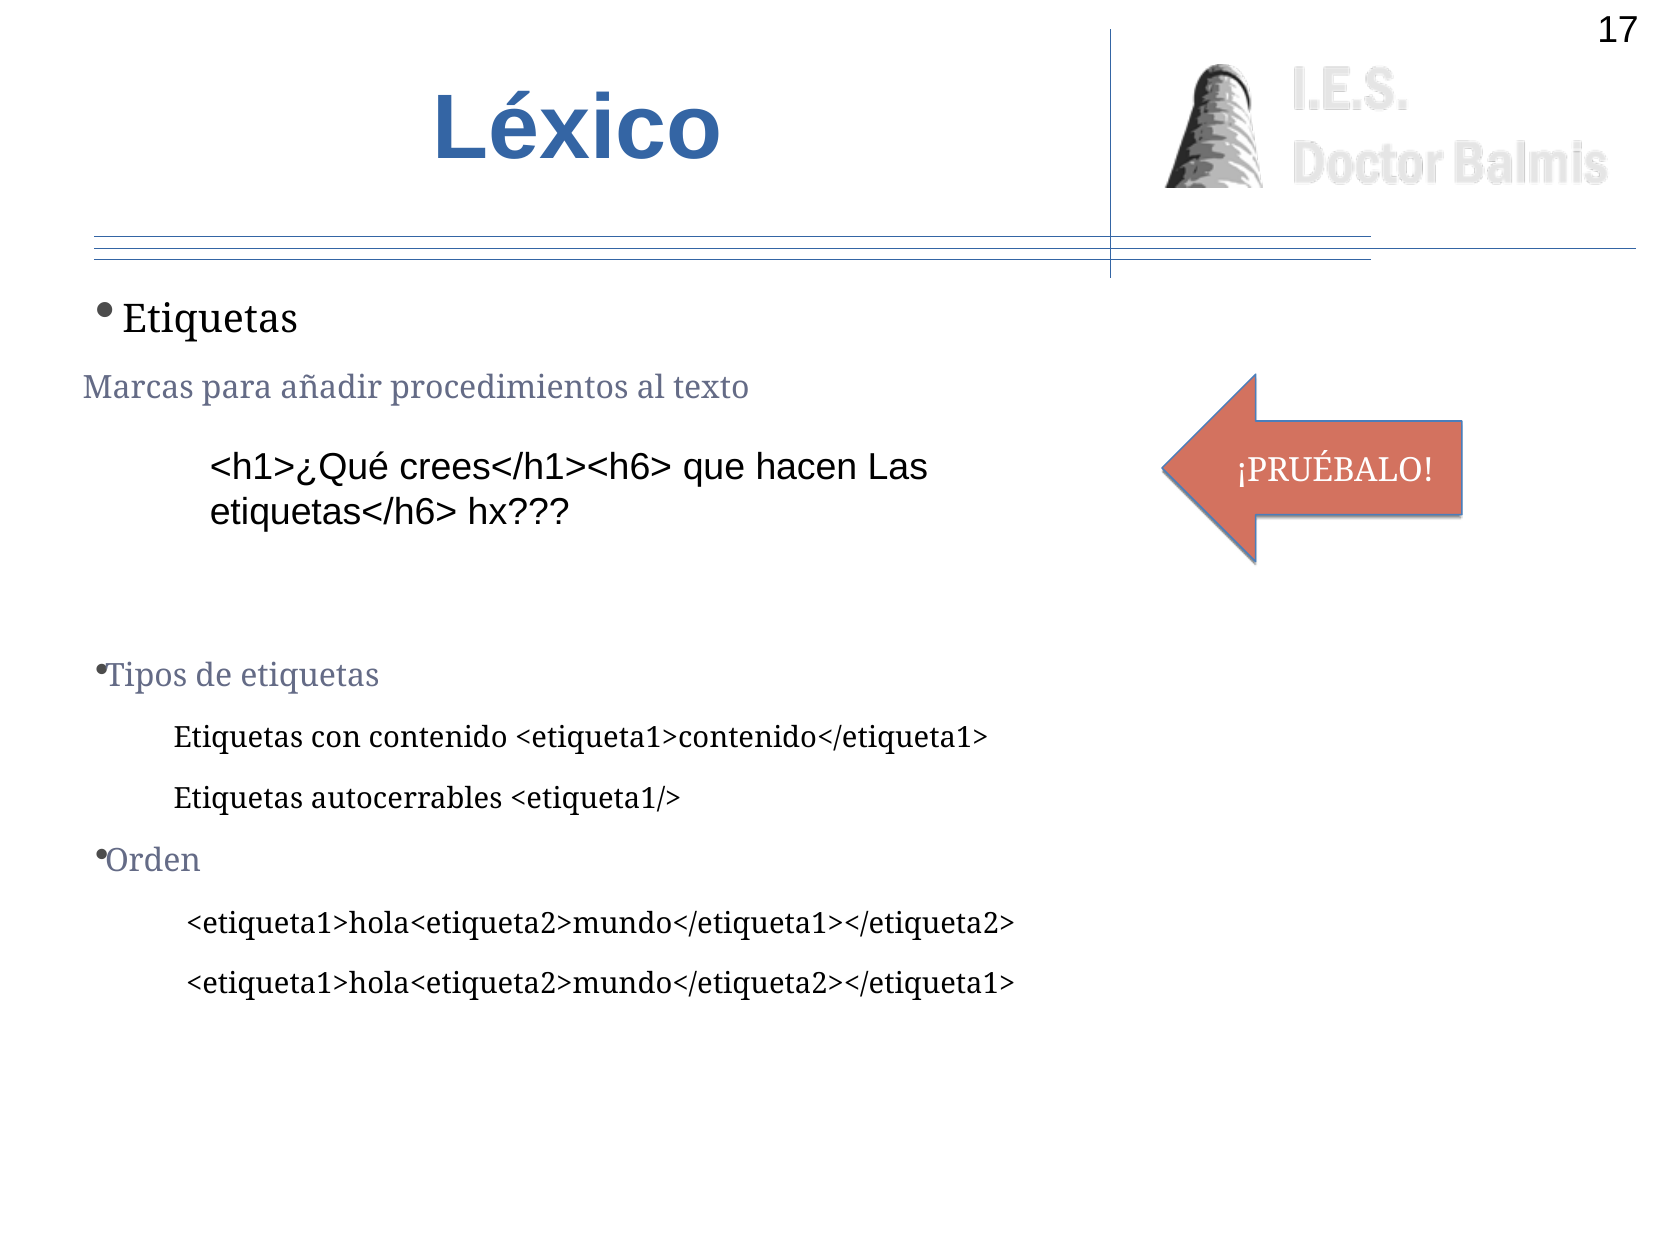

# Léxico
 Etiquetas
Marcas para añadir procedimientos al texto
Tipos de etiquetas
Etiquetas con contenido <etiqueta1>contenido</etiqueta1>
Etiquetas autocerrables <etiqueta1/>
Orden
<etiqueta1>hola<etiqueta2>mundo</etiqueta1></etiqueta2>
<etiqueta1>hola<etiqueta2>mundo</etiqueta2></etiqueta1>
¡PRUÉBALO!
<h1>¿Qué crees</h1><h6> que hacen Las etiquetas</h6> hx???